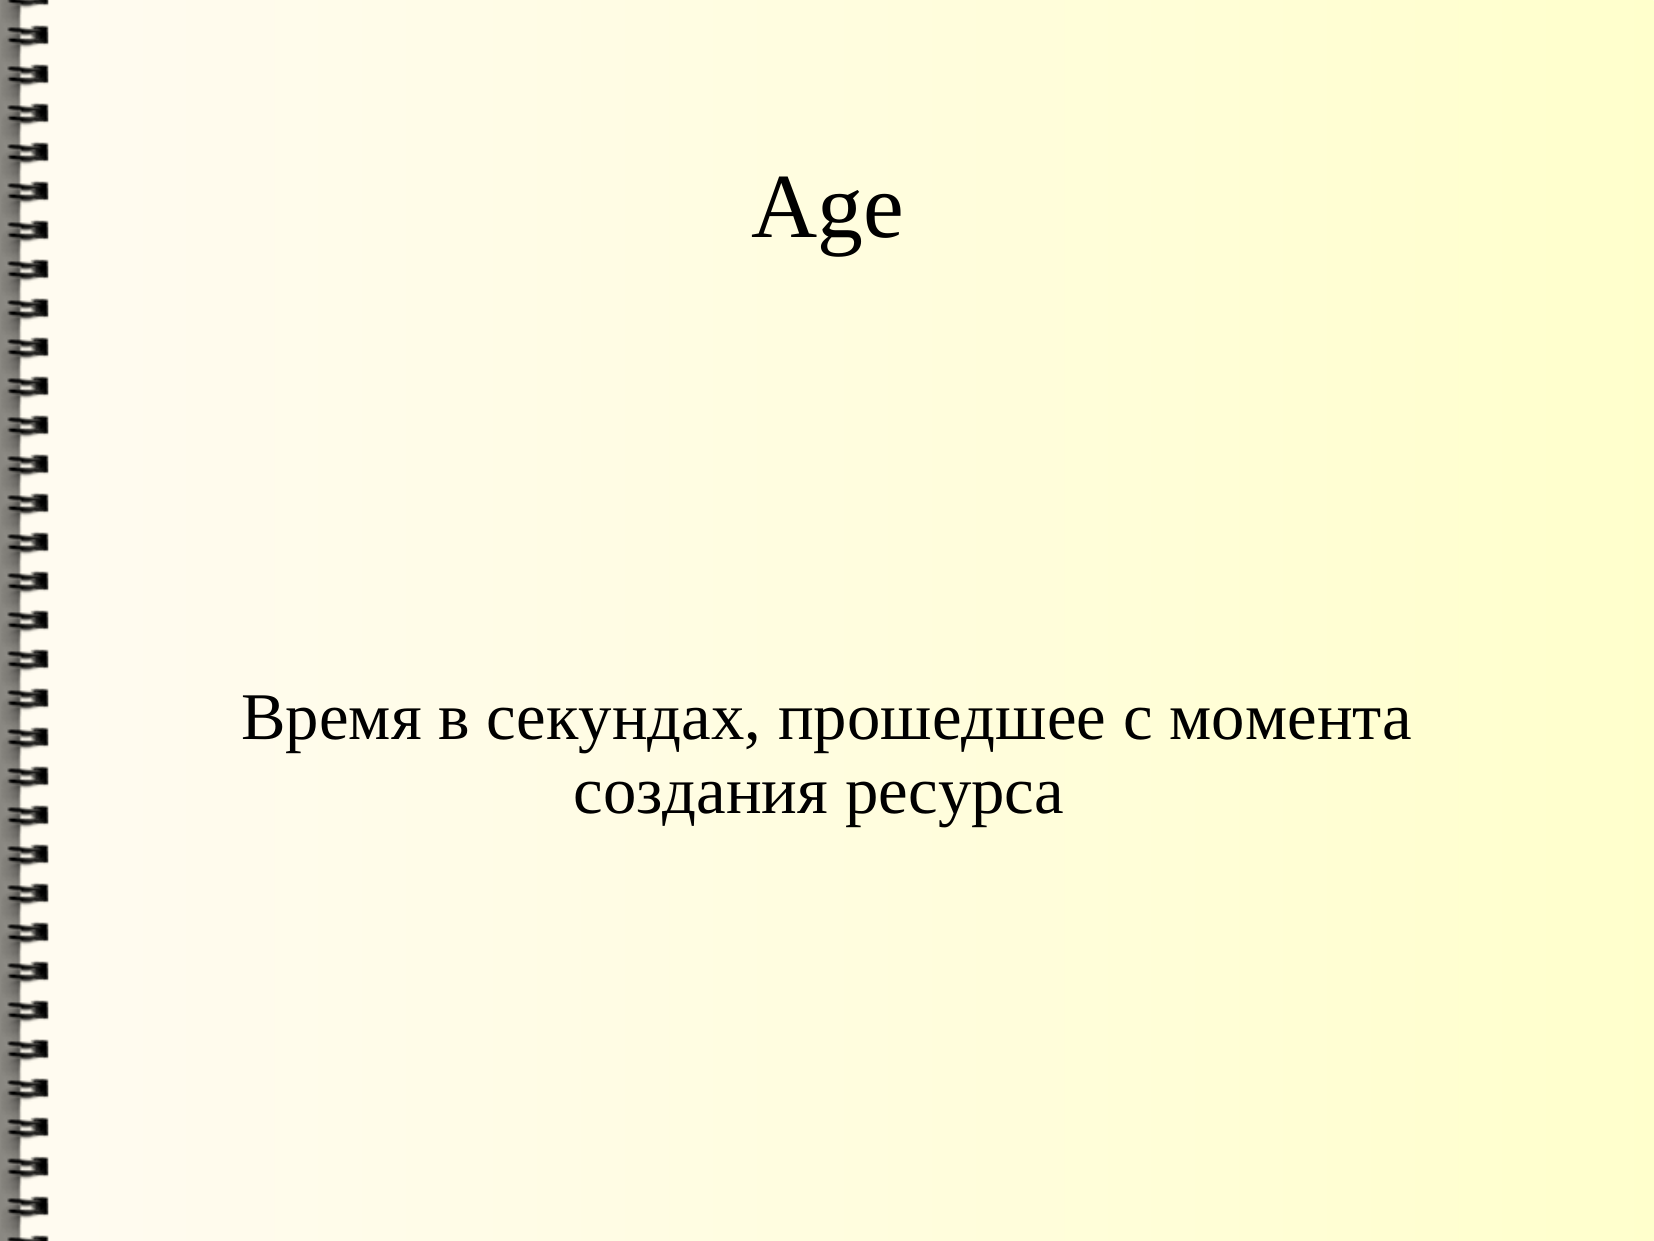

# Age
Время в секундах, прошедшее с момента создания ресурса